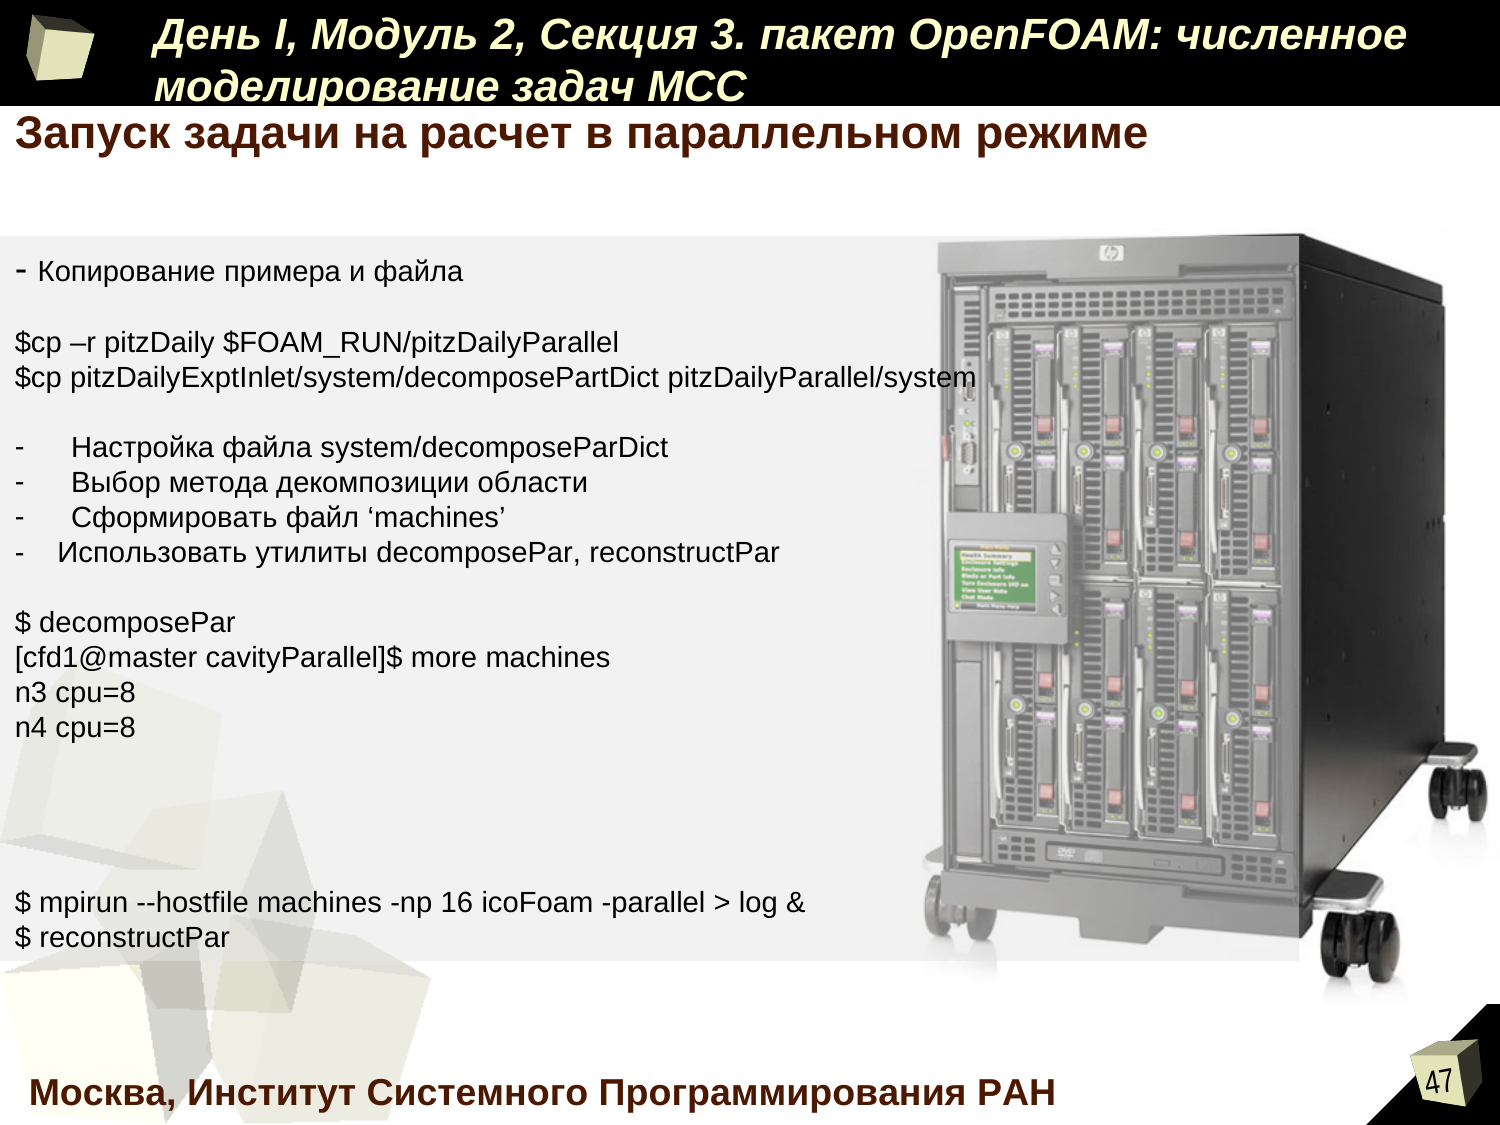

Запуск задачи на расчет в параллельном режиме
- Копирование примера и файла
$cp –r pitzDaily $FOAM_RUN/pitzDailyParallel
$cp pitzDailyExptInlet/system/decomposePartDict pitzDailyParallel/system
Настройка файла system/decomposeParDict
Выбор метода декомпозиции области
Сформировать файл ‘machines’
- Использовать утилиты decomposePar, reconstructPar
$ decomposePar
[cfd1@master cavityParallel]$ more machines
n3 cpu=8
n4 cpu=8
$ mpirun --hostfile machines -np 16 icoFoam -parallel > log &
$ reconstructPar